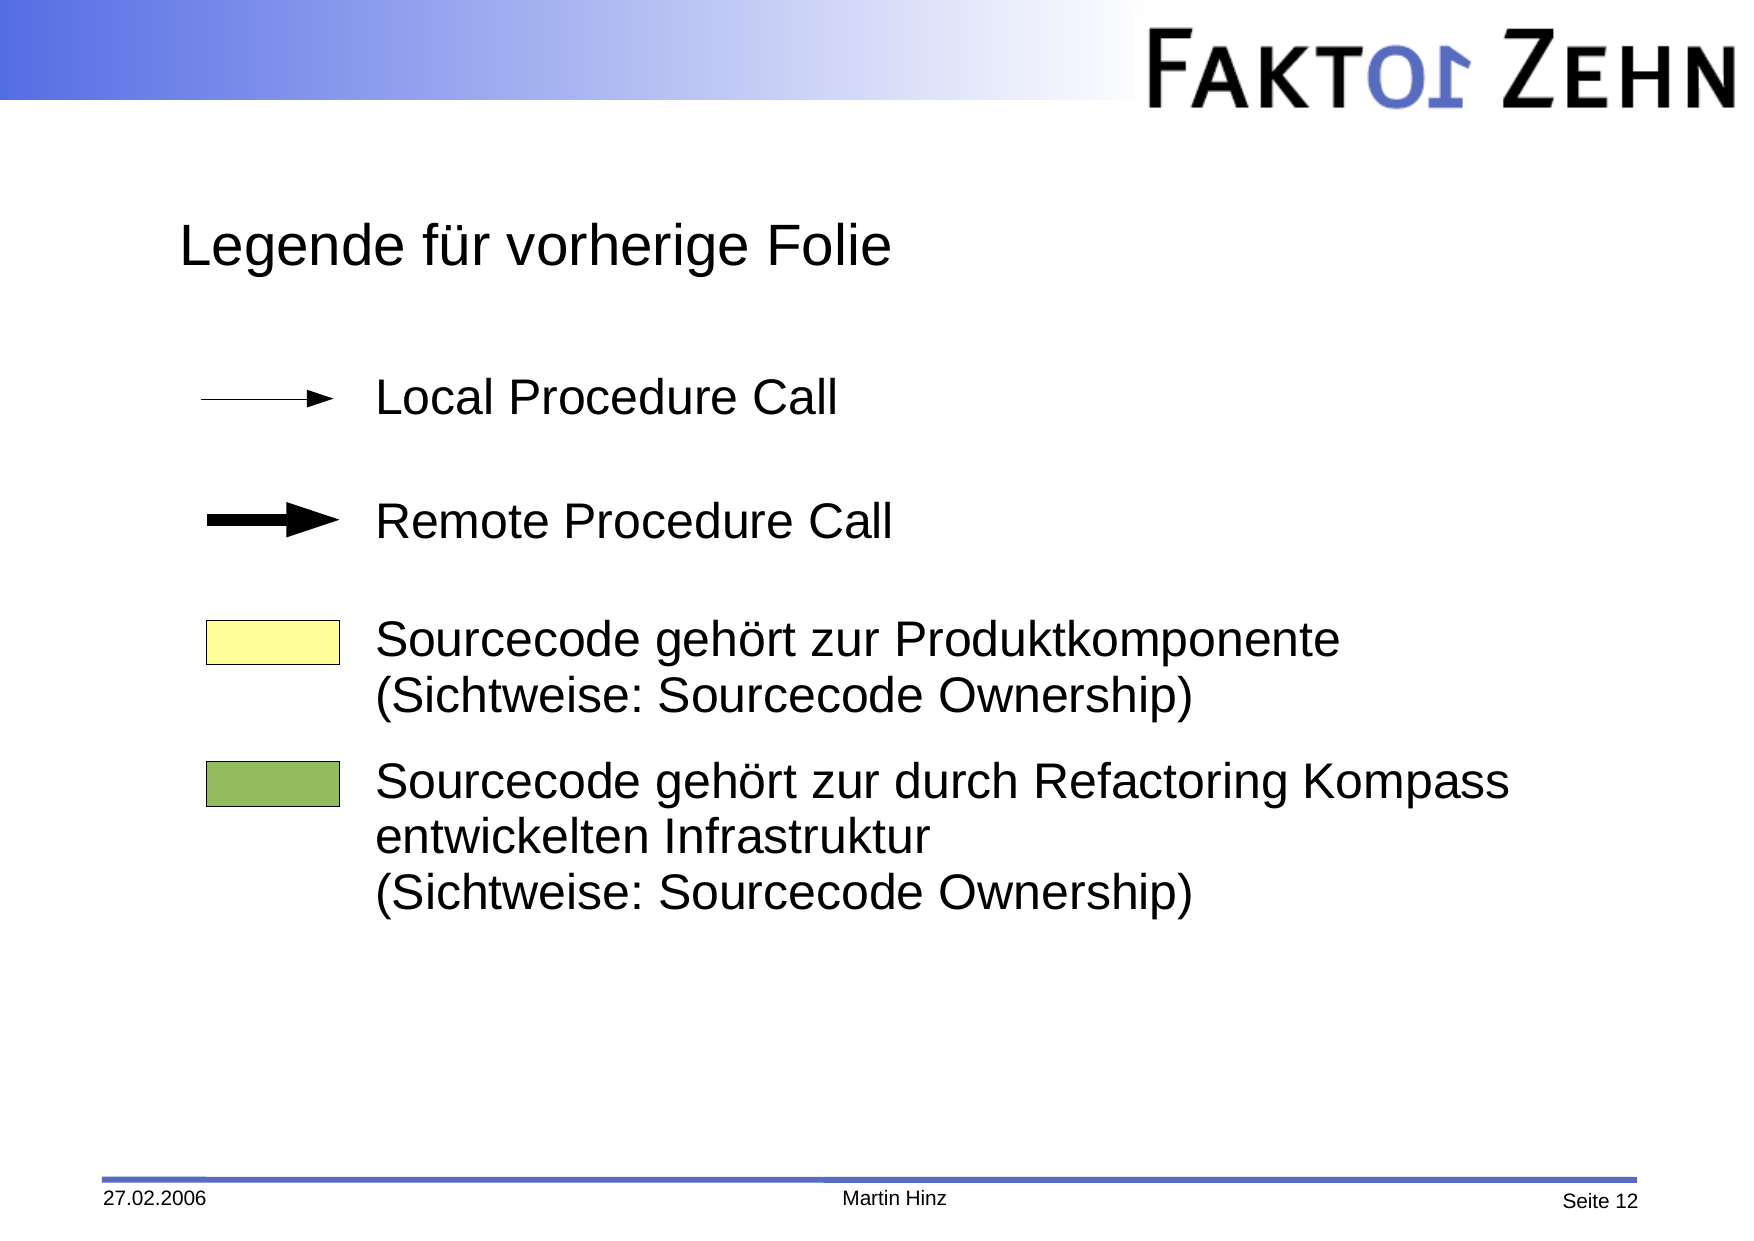

# Legende für vorherige Folie
Local Procedure Call
Remote Procedure Call
Sourcecode gehört zur Produktkomponente
(Sichtweise: Sourcecode Ownership)
Sourcecode gehört zur durch Refactoring Kompass
entwickelten Infrastruktur
(Sichtweise: Sourcecode Ownership)